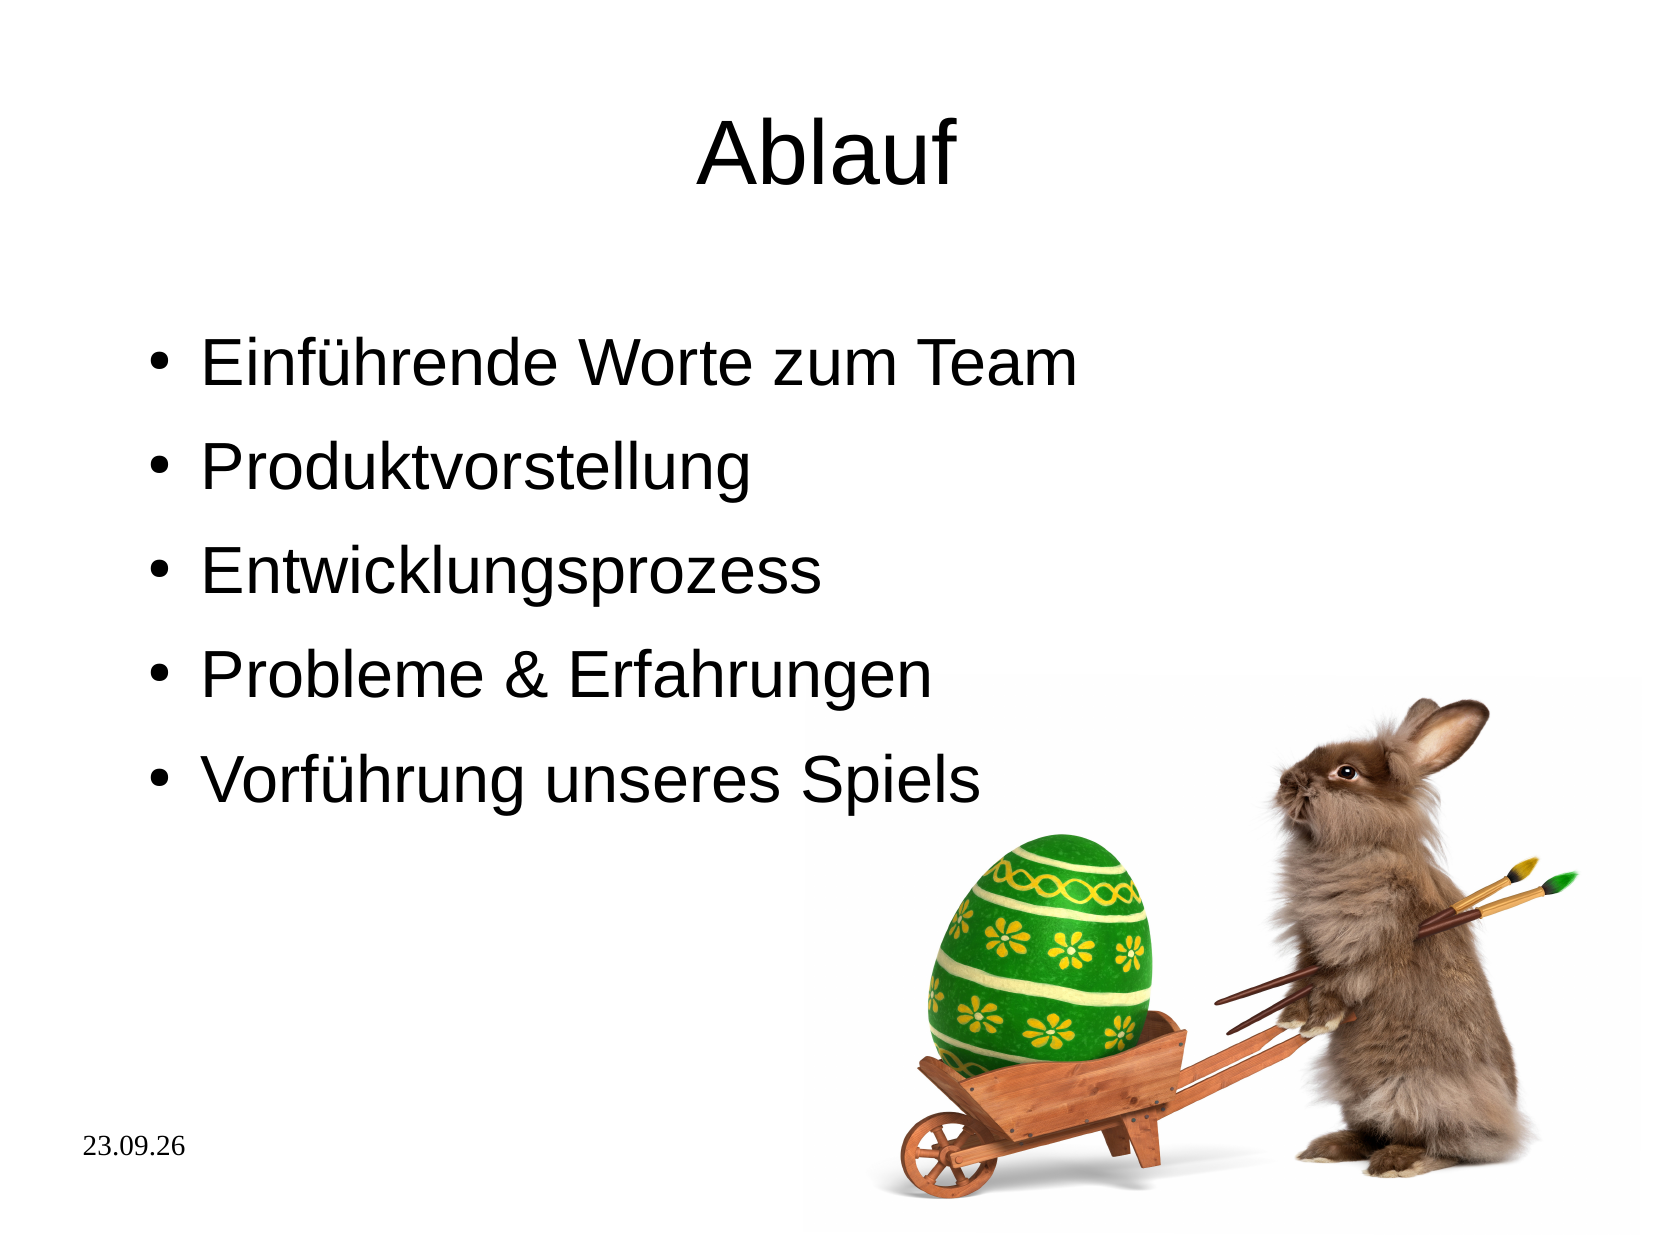

# Ablauf
Einführende Worte zum Team
Produktvorstellung
Entwicklungsprozess
Probleme & Erfahrungen
Vorführung unseres Spiels